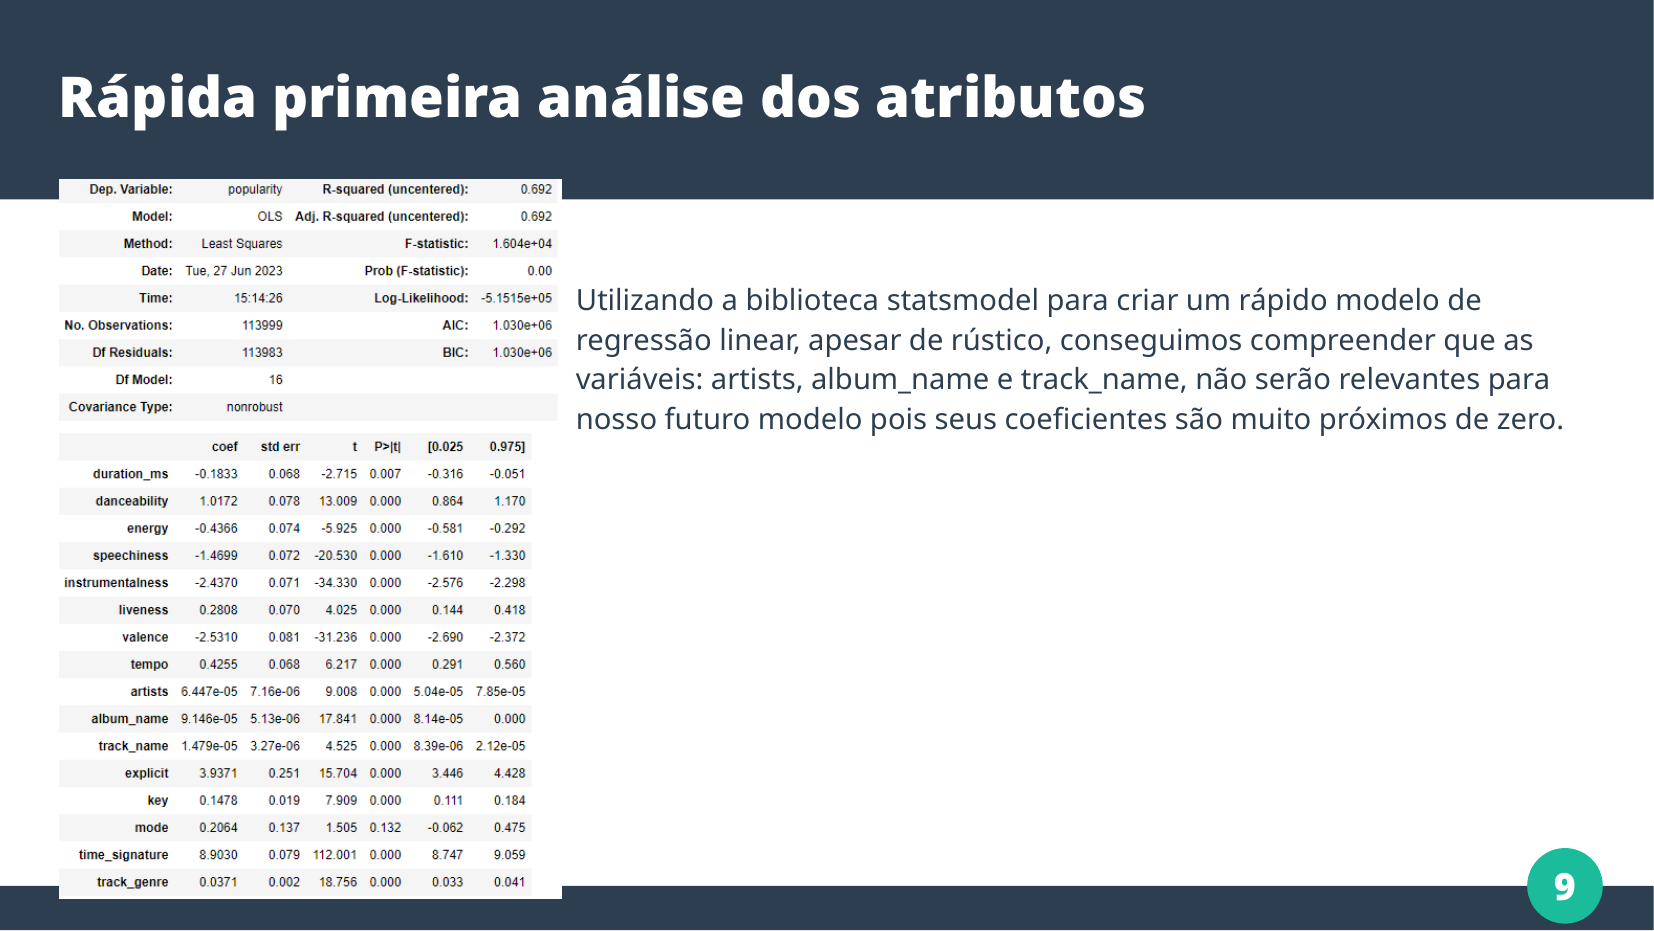

# Rápida primeira análise dos atributos
Utilizando a biblioteca statsmodel para criar um rápido modelo de regressão linear, apesar de rústico, conseguimos compreender que as variáveis: artists, album_name e track_name, não serão relevantes para nosso futuro modelo pois seus coeficientes são muito próximos de zero.